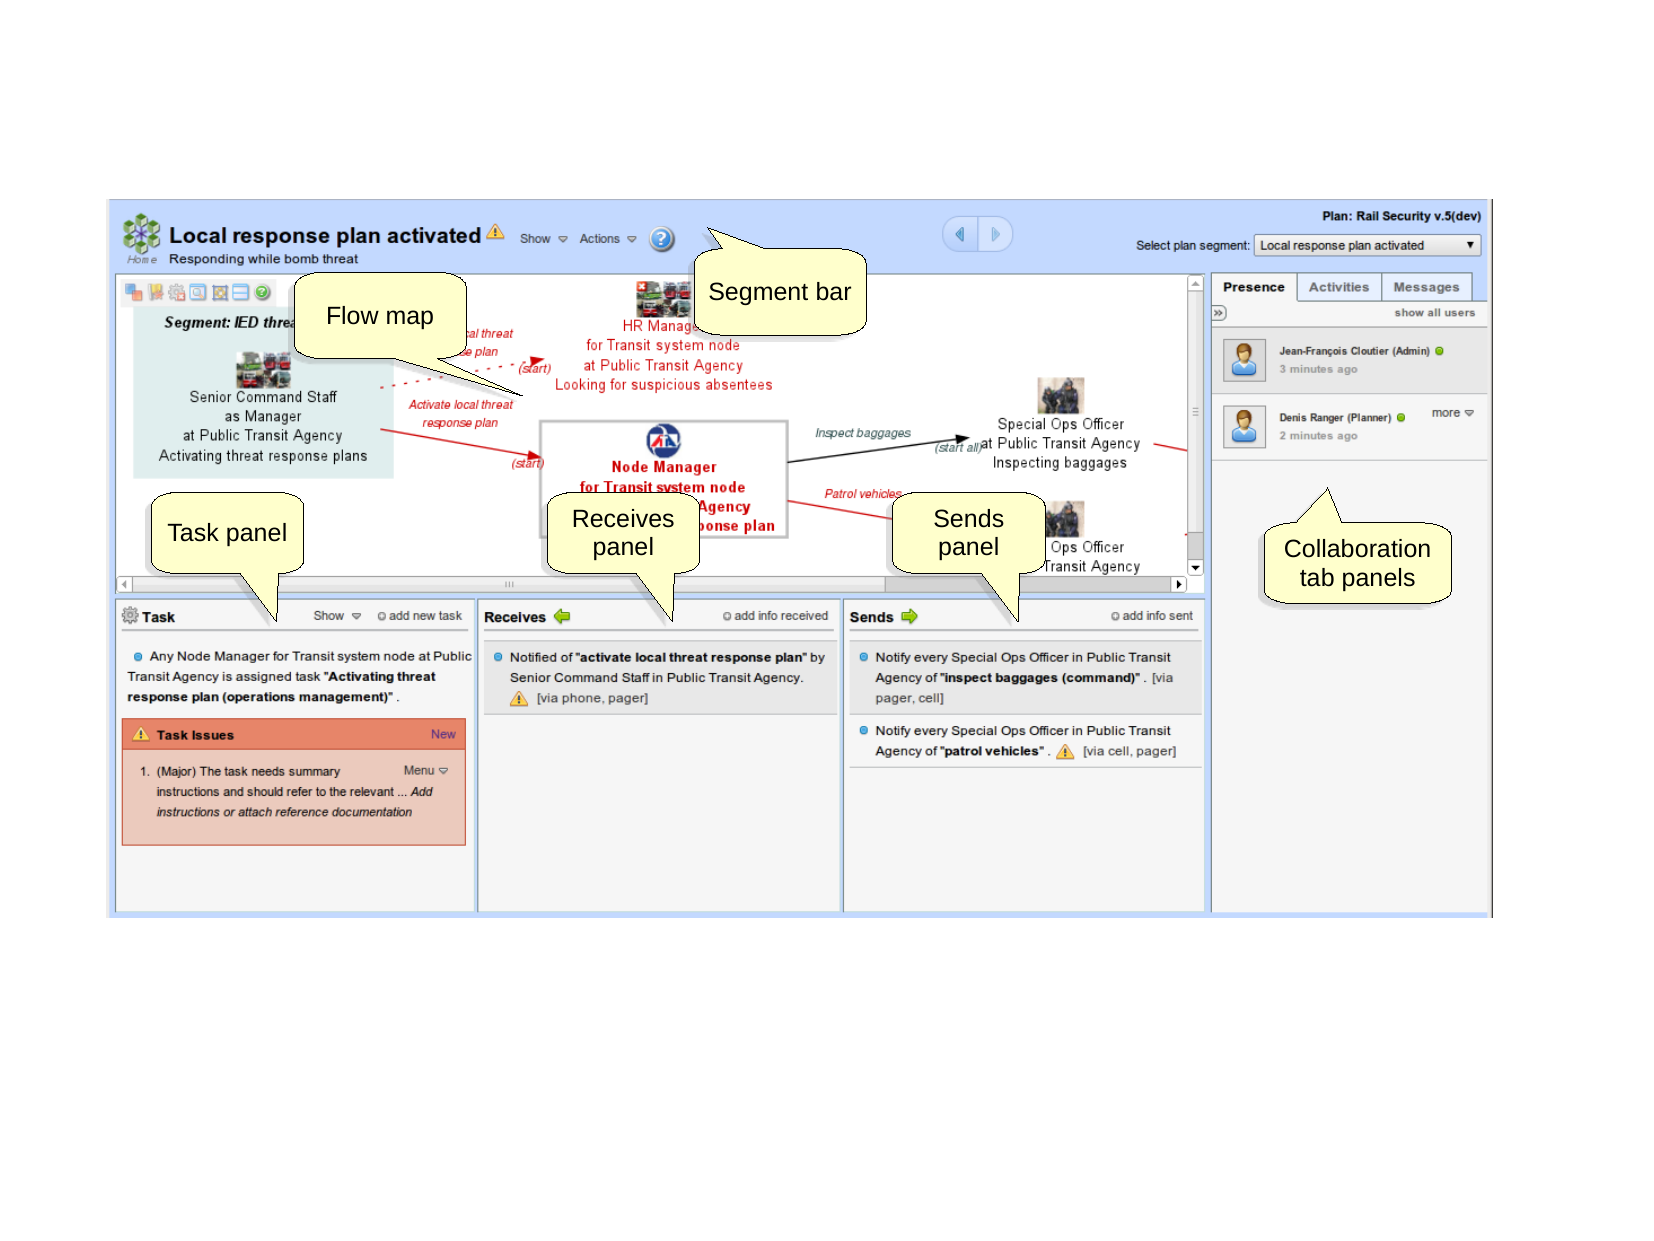

Segment bar
Flow map
Task panel
Receives panel
Sends panel
Collaboration tab panels